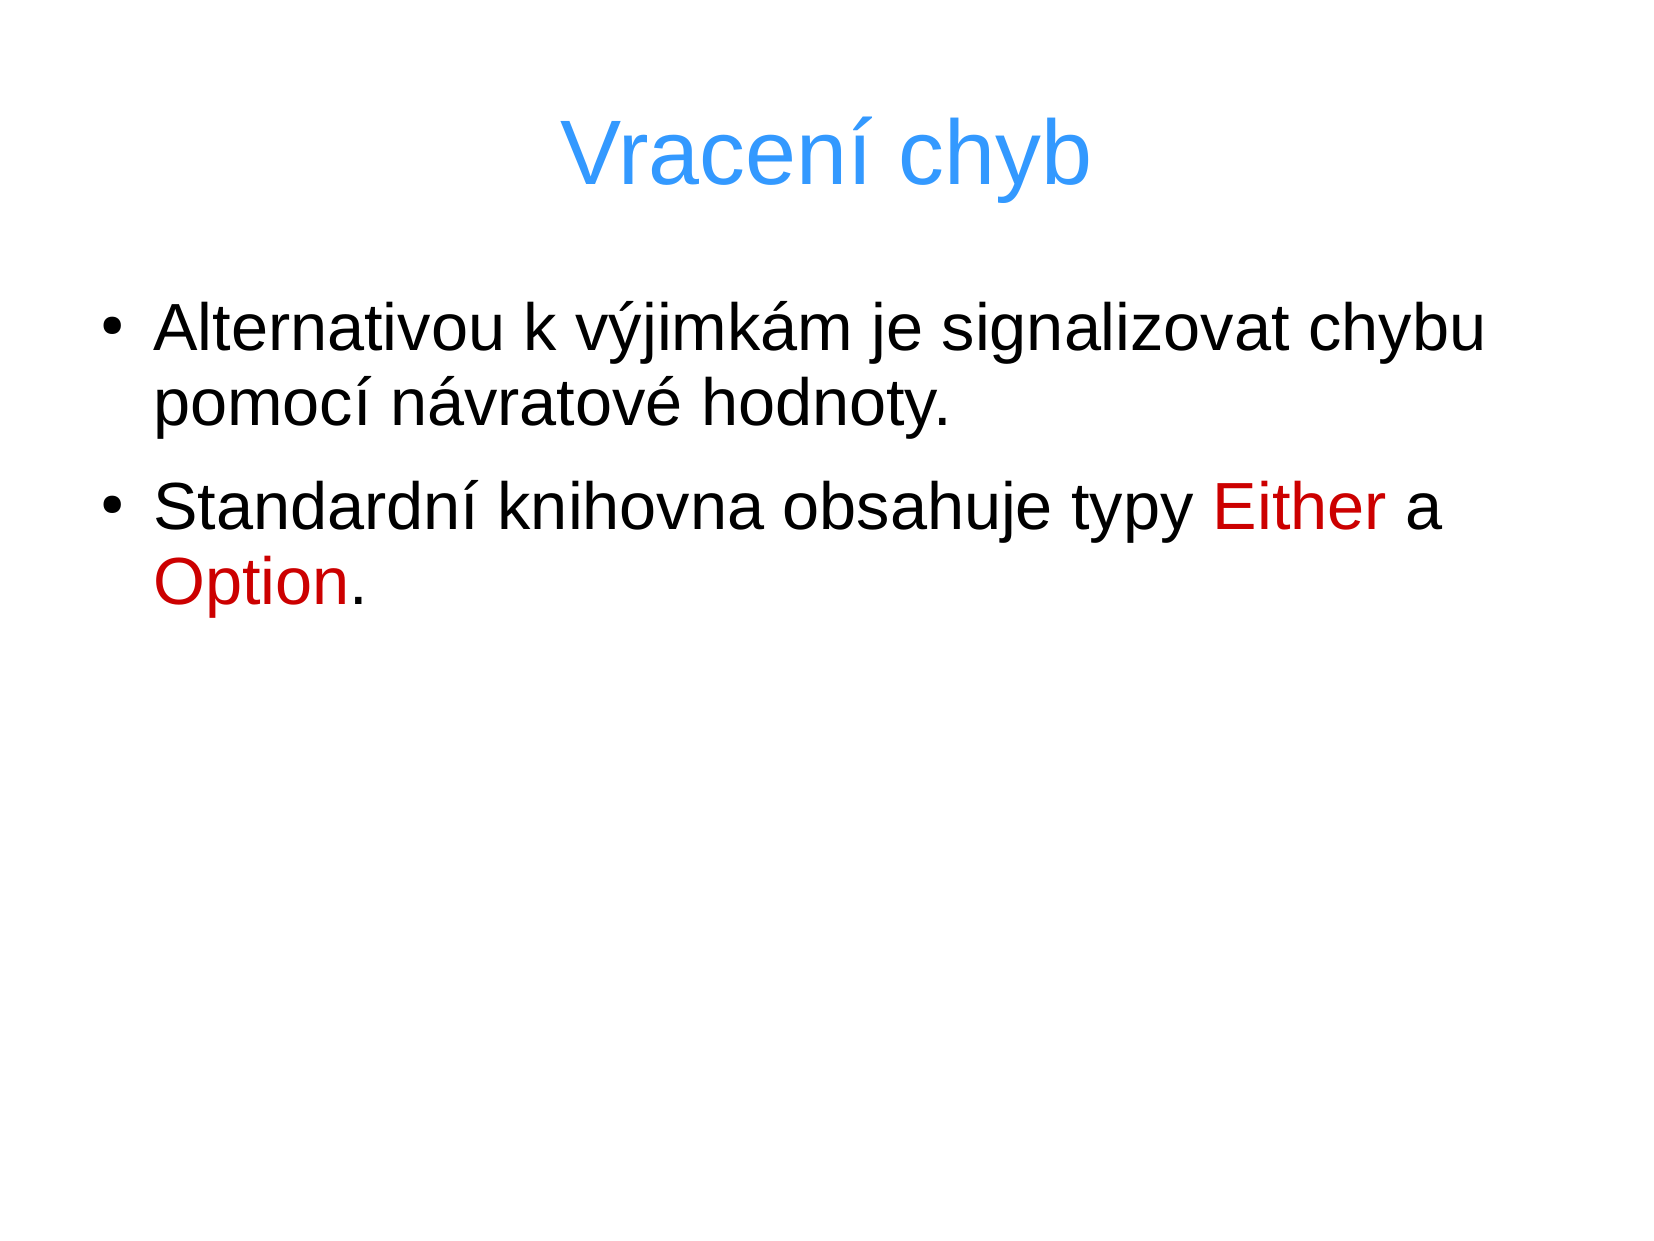

# Vracení chyb
Alternativou k výjimkám je signalizovat chybu pomocí návratové hodnoty.
Standardní knihovna obsahuje typy Either a Option.